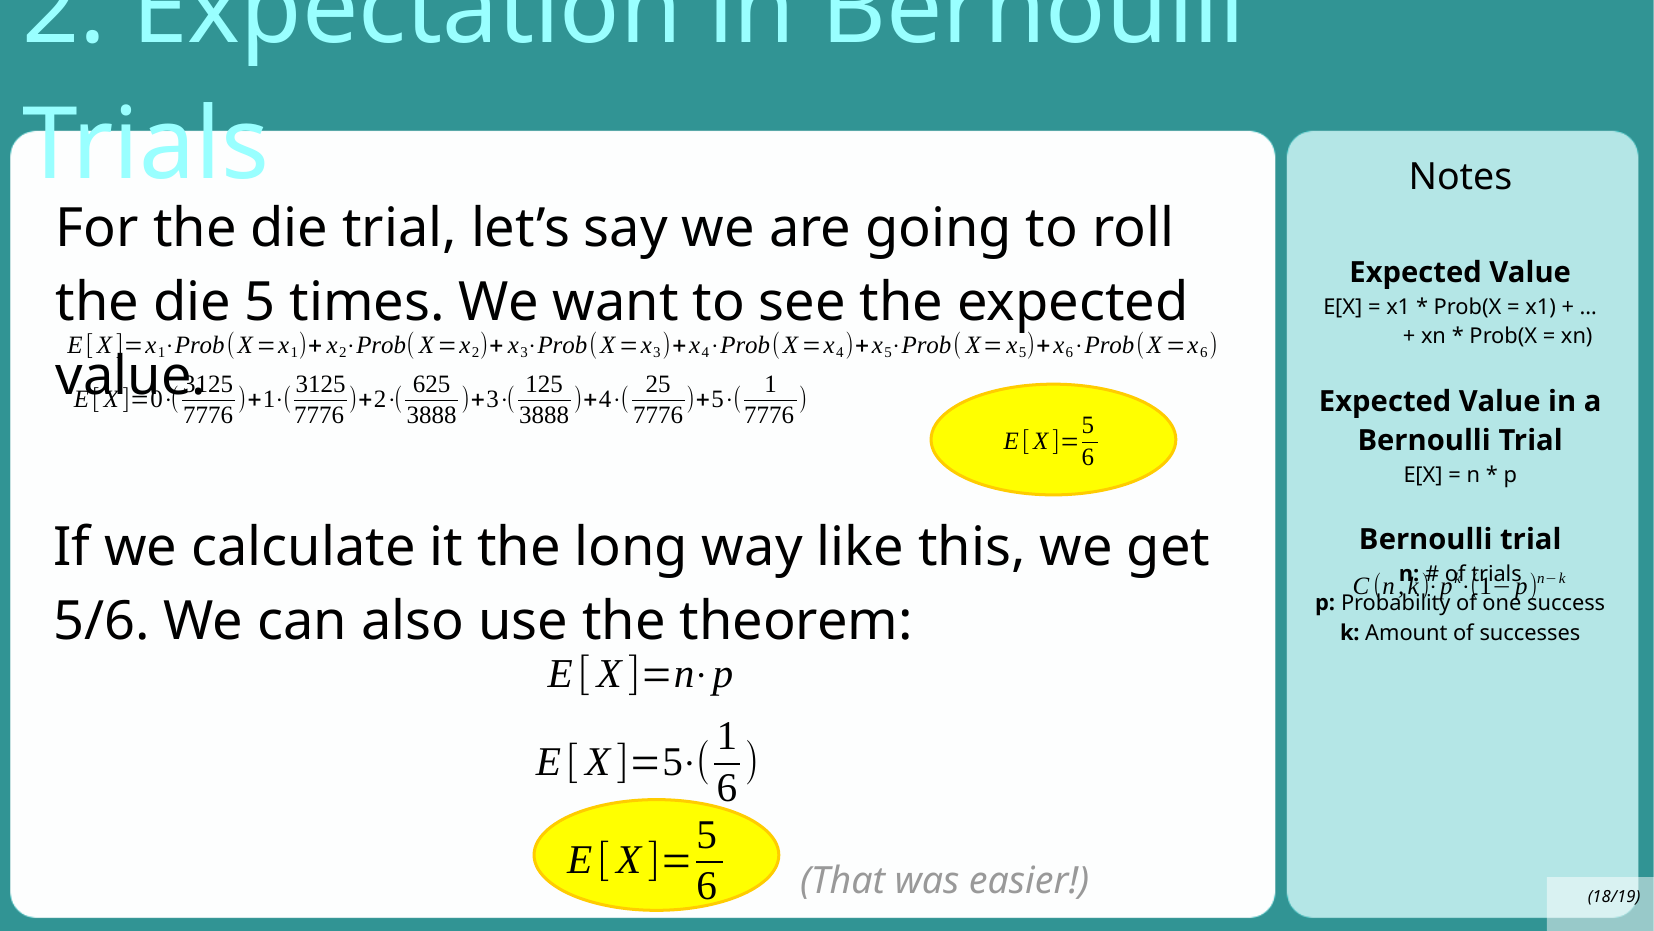

# 2. Expectation in Bernoulli Trials
Notes
Expected Value
E[X] = x1 * Prob(X = x1) + …
	+ xn * Prob(X = xn)
Expected Value in a
Bernoulli Trial
E[X] = n * p
Bernoulli trial
n: # of trials
p: Probability of one success
k: Amount of successes
For the die trial, let’s say we are going to roll the die 5 times. We want to see the expected value.
If we calculate it the long way like this, we get 5/6. We can also use the theorem:
(That was easier!)